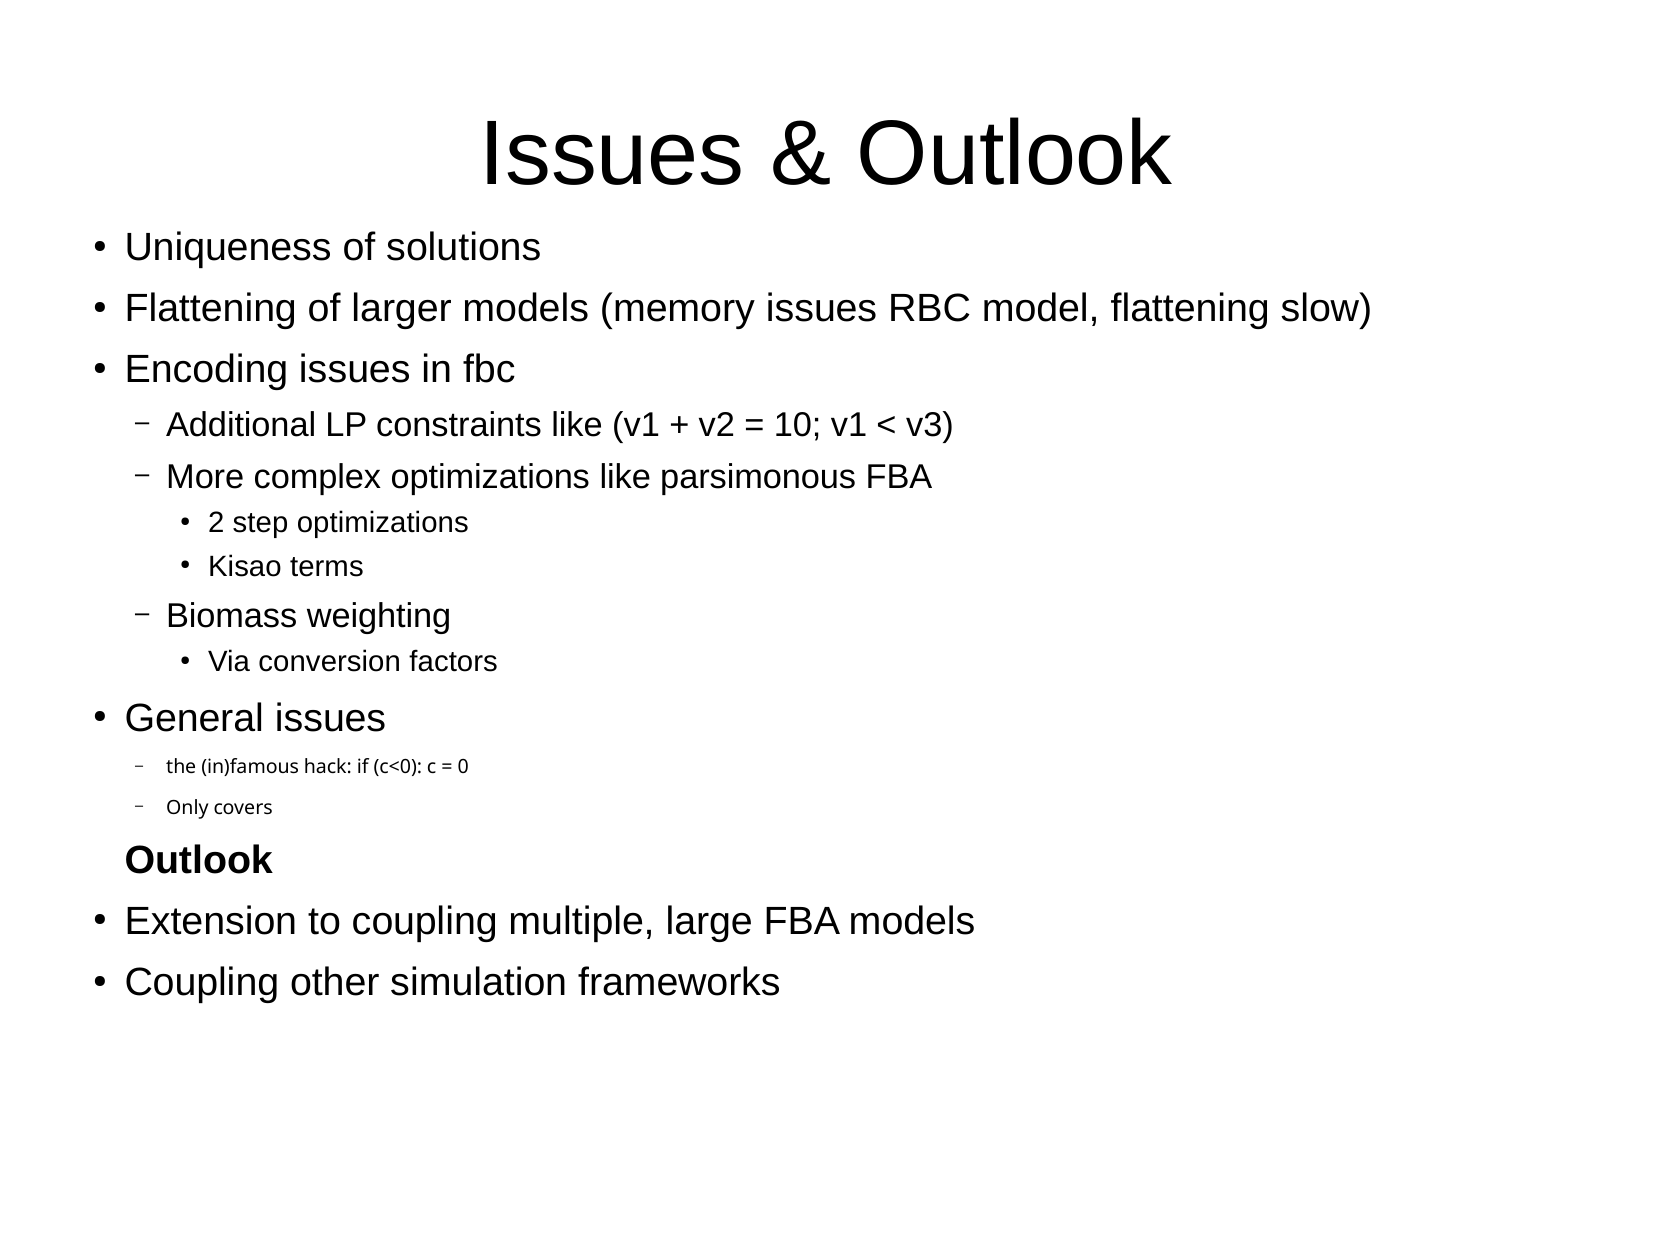

# Issues & Outlook
Uniqueness of solutions
Flattening of larger models (memory issues RBC model, flattening slow)
Encoding issues in fbc
Additional LP constraints like (v1 + v2 = 10; v1 < v3)
More complex optimizations like parsimonous FBA
2 step optimizations
Kisao terms
Biomass weighting
Via conversion factors
General issues
the (in)famous hack: if (c<0): c = 0
Only covers
Outlook
Extension to coupling multiple, large FBA models
Coupling other simulation frameworks